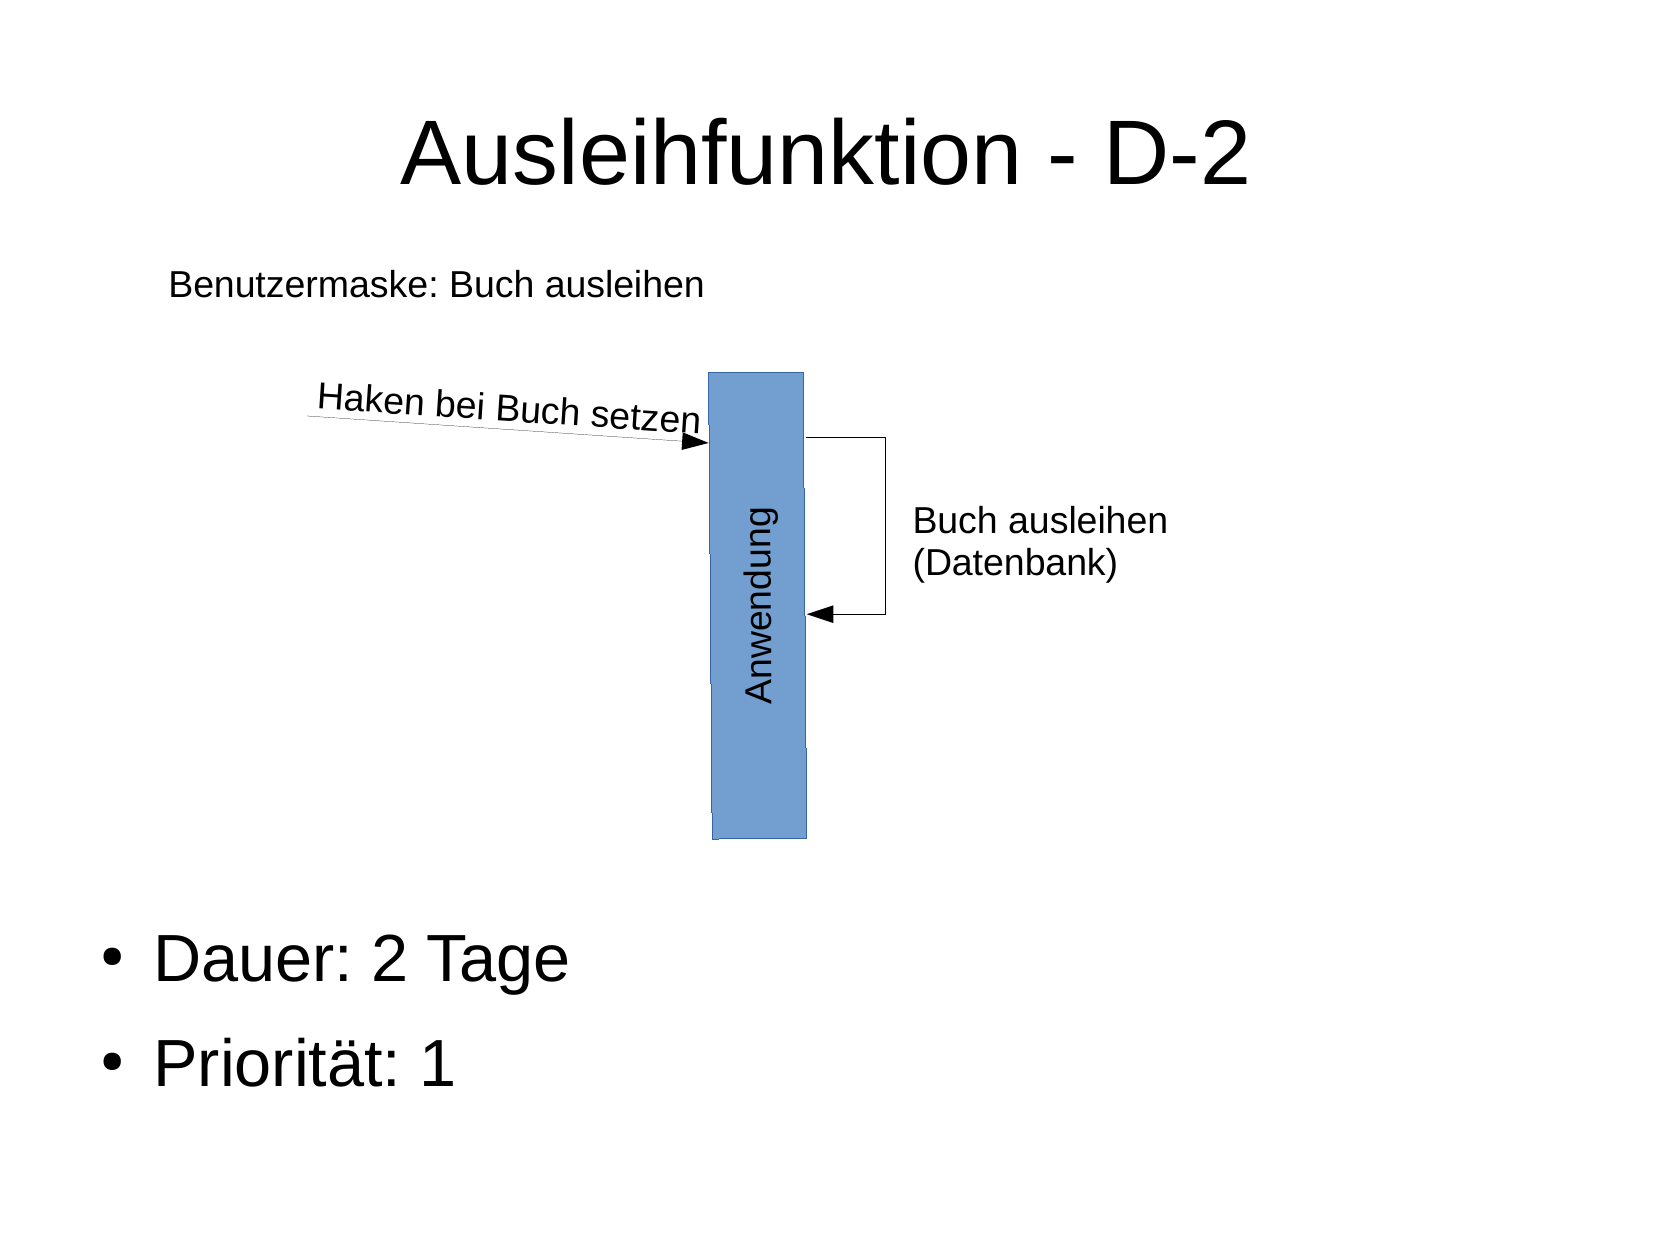

# Ausleihfunktion - D-2
Benutzermaske: Buch ausleihen
Haken bei Buch setzen
Buch ausleihen (Datenbank)
Anwendung
Dauer: 2 Tage
Priorität: 1